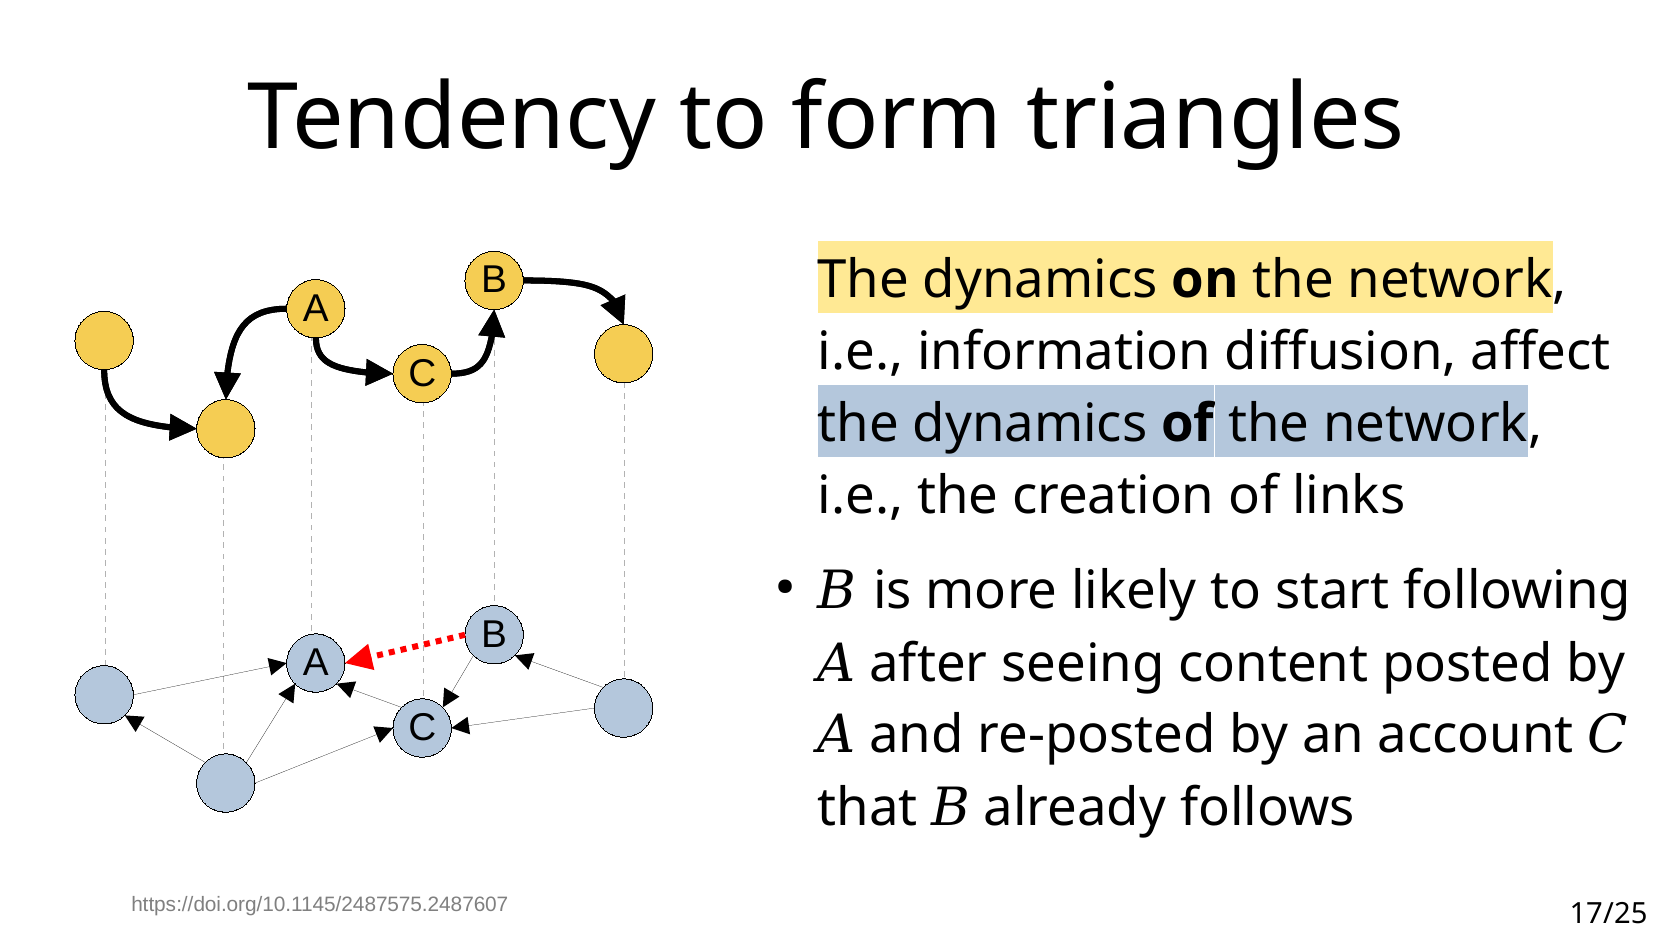

# Tendency to form triangles
The dynamics on the network, i.e., information diffusion, affect the dynamics of the network, i.e., the creation of links
B is more likely to start following A after seeing content posted by A and re-posted by an account C that B already follows
B
B
A
A
C
C
B
A
C
https://doi.org/10.1145/2487575.2487607
17